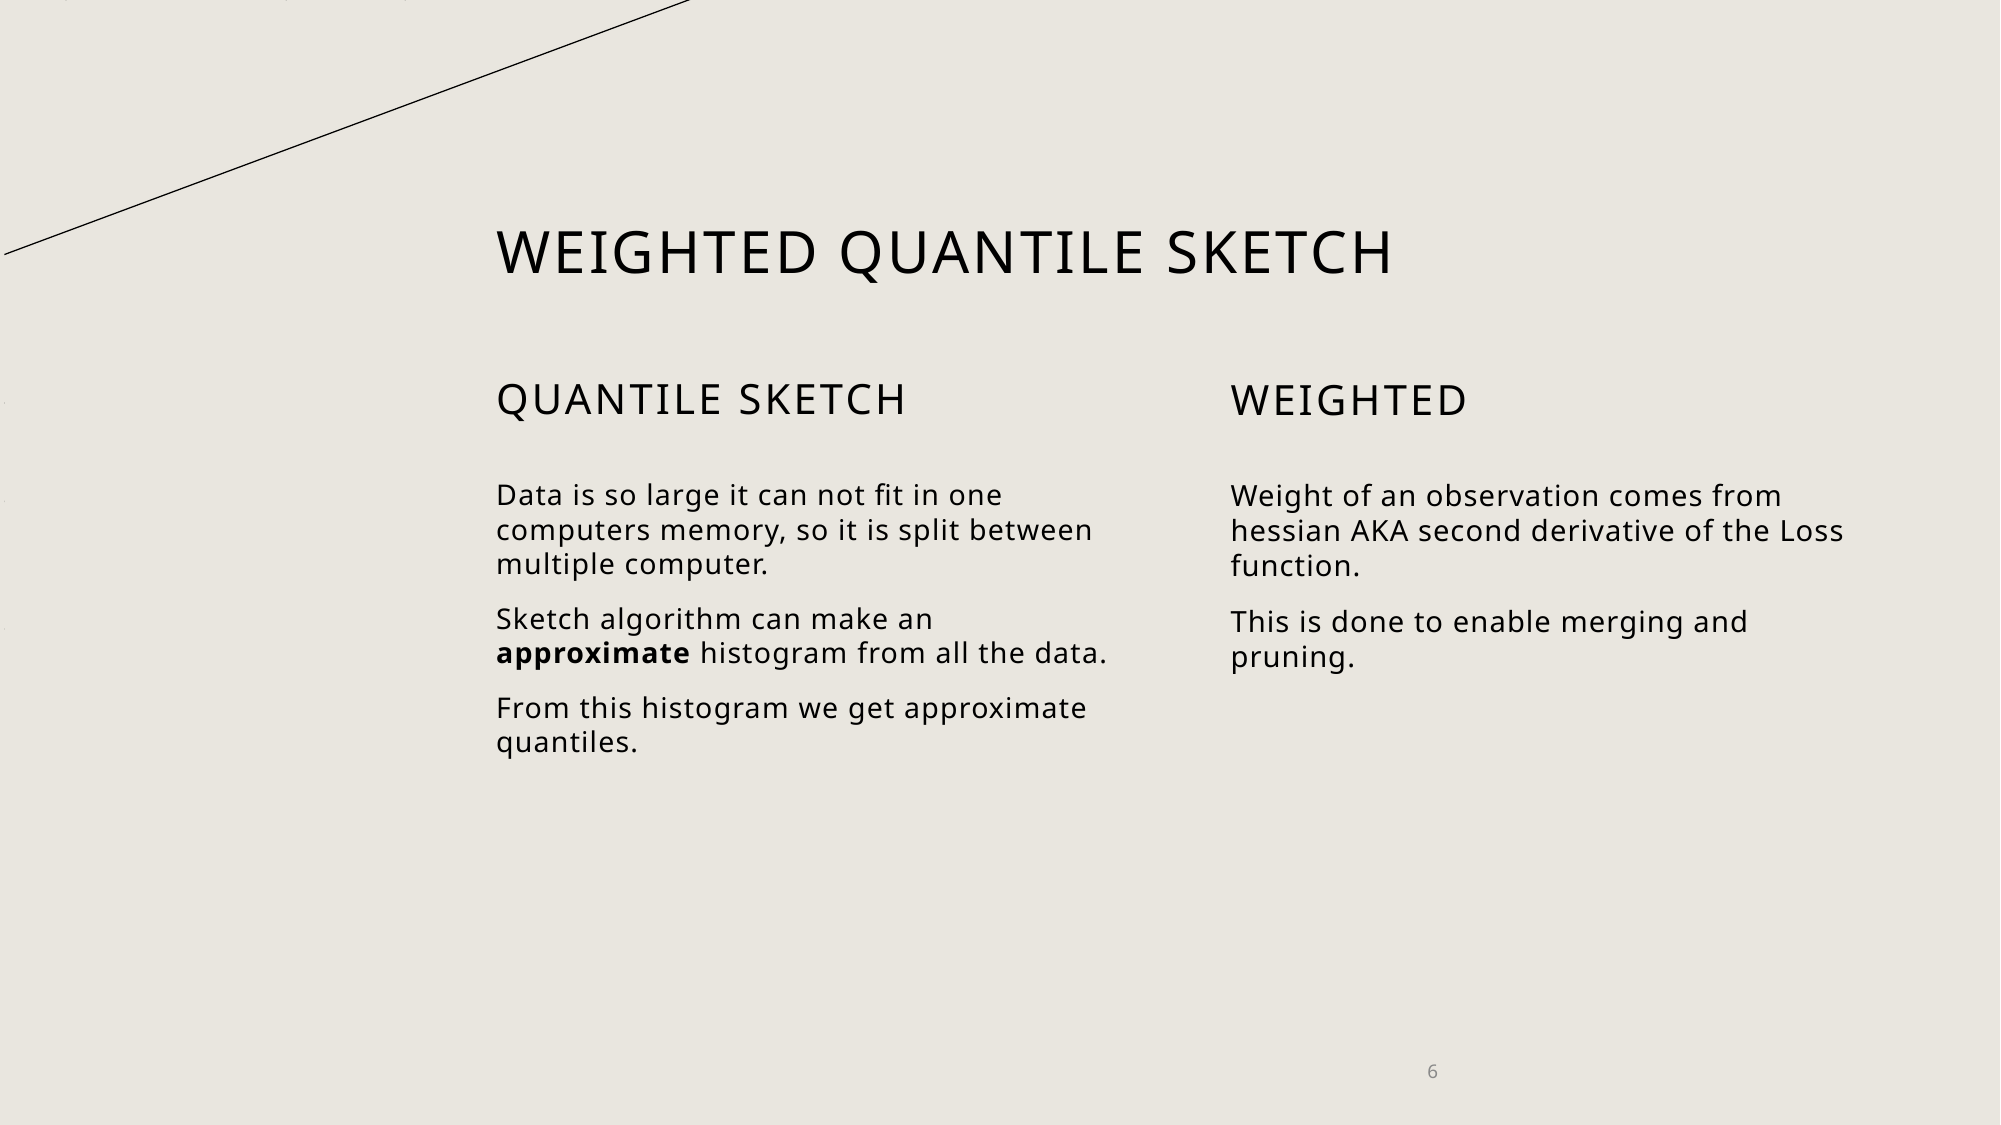

# Weighted quantile sketch
QUANTILE SKETCH
WEIGHTED
Data is so large it can not fit in one computers memory, so it is split between multiple computer.
Sketch algorithm can make an approximate histogram from all the data.
From this histogram we get approximate quantiles.
Weight of an observation comes from hessian AKA second derivative of the Loss function.
This is done to enable merging and pruning.